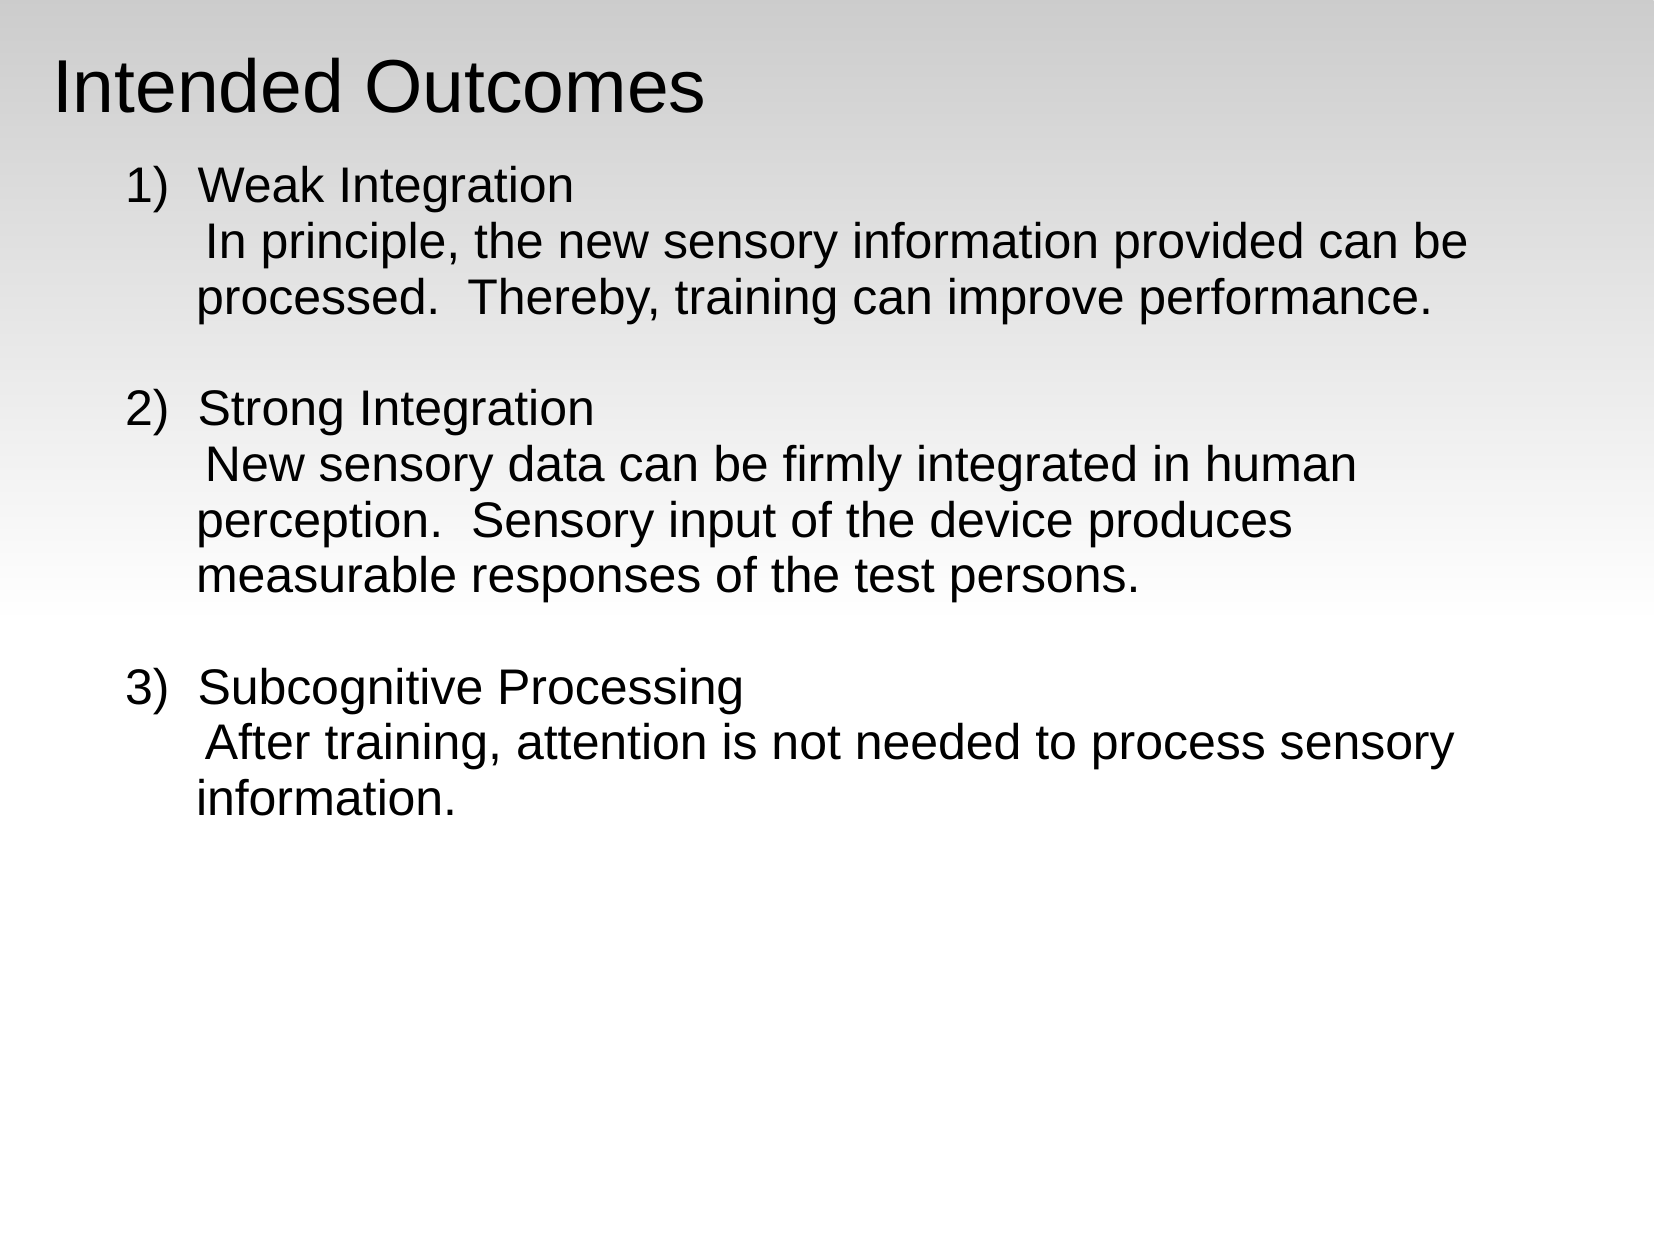

Intended Outcomes
 Weak Integration
In principle, the new sensory information provided can be processed. Thereby, training can improve performance.
 Strong Integration
New sensory data can be firmly integrated in human perception. Sensory input of the device produces measurable responses of the test persons.
 Subcognitive Processing
After training, attention is not needed to process sensory information.